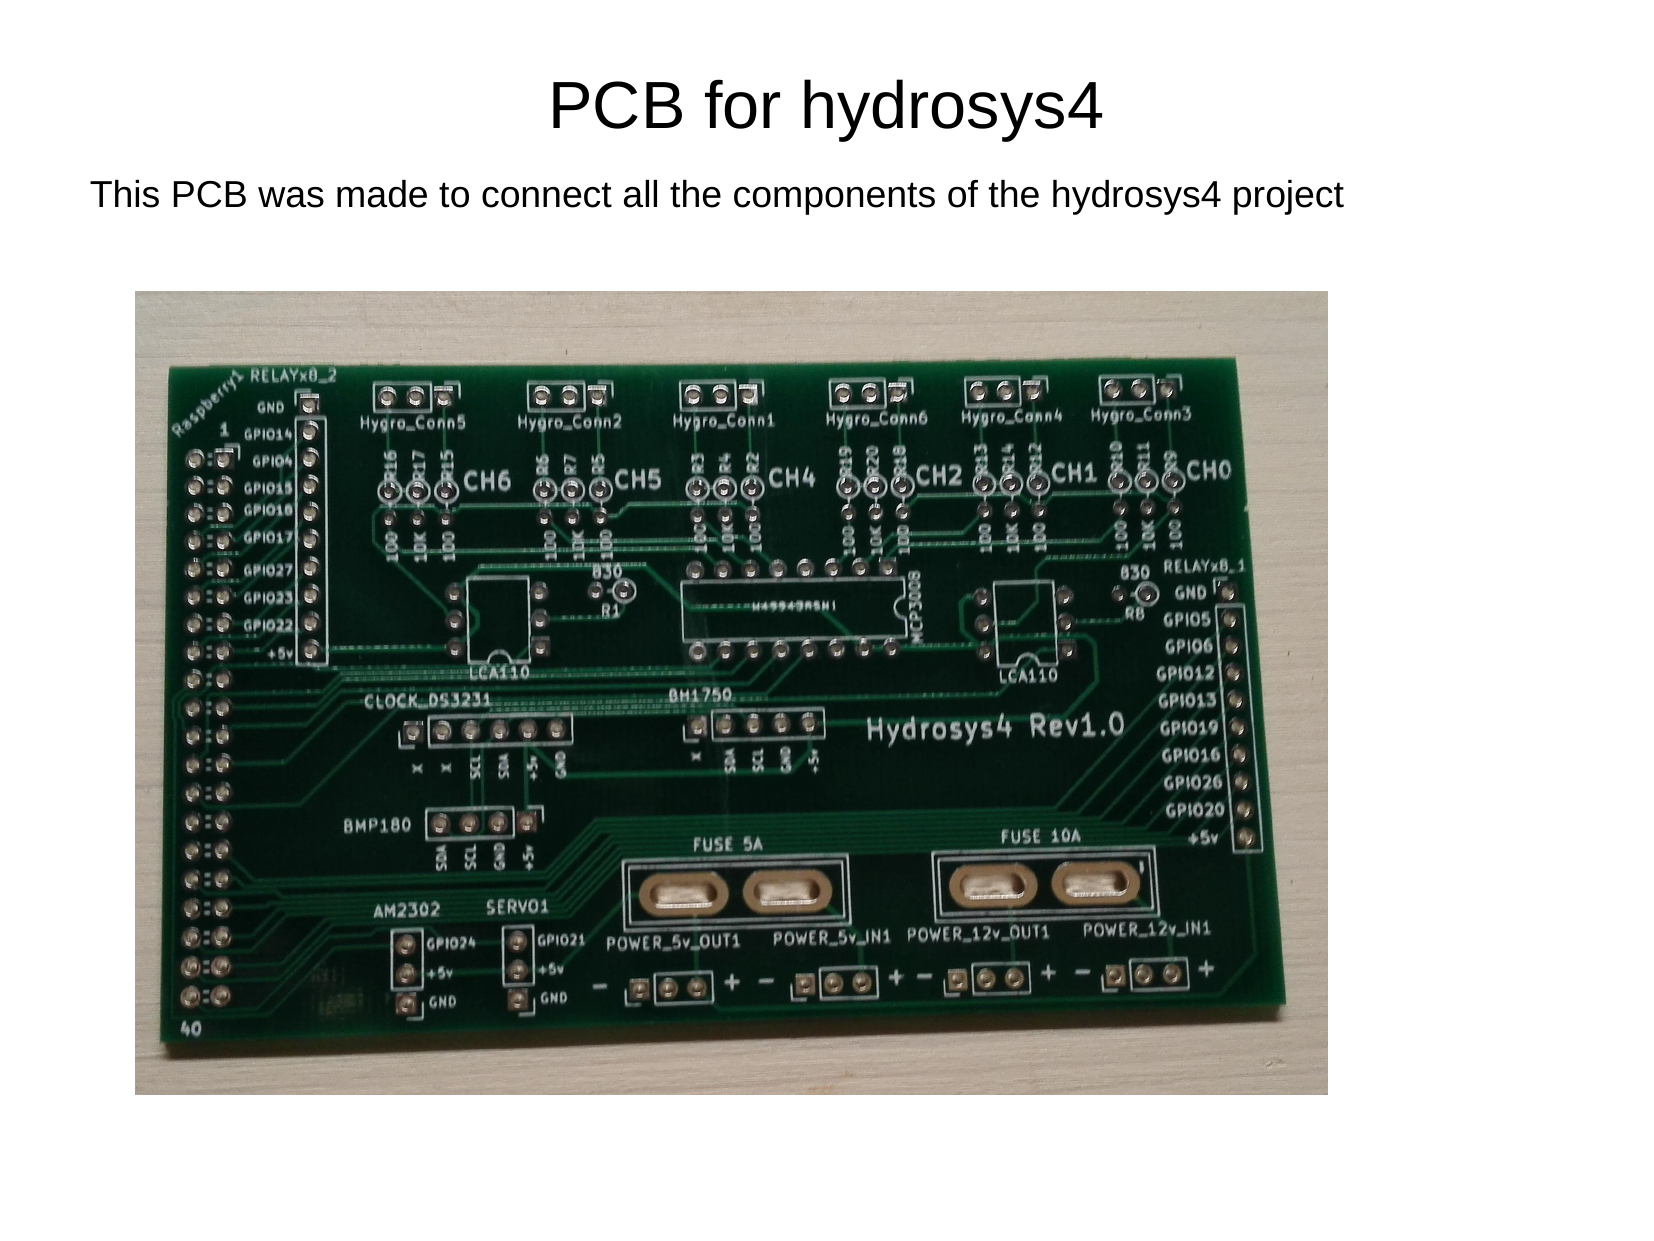

# PCB for hydrosys4
This PCB was made to connect all the components of the hydrosys4 project